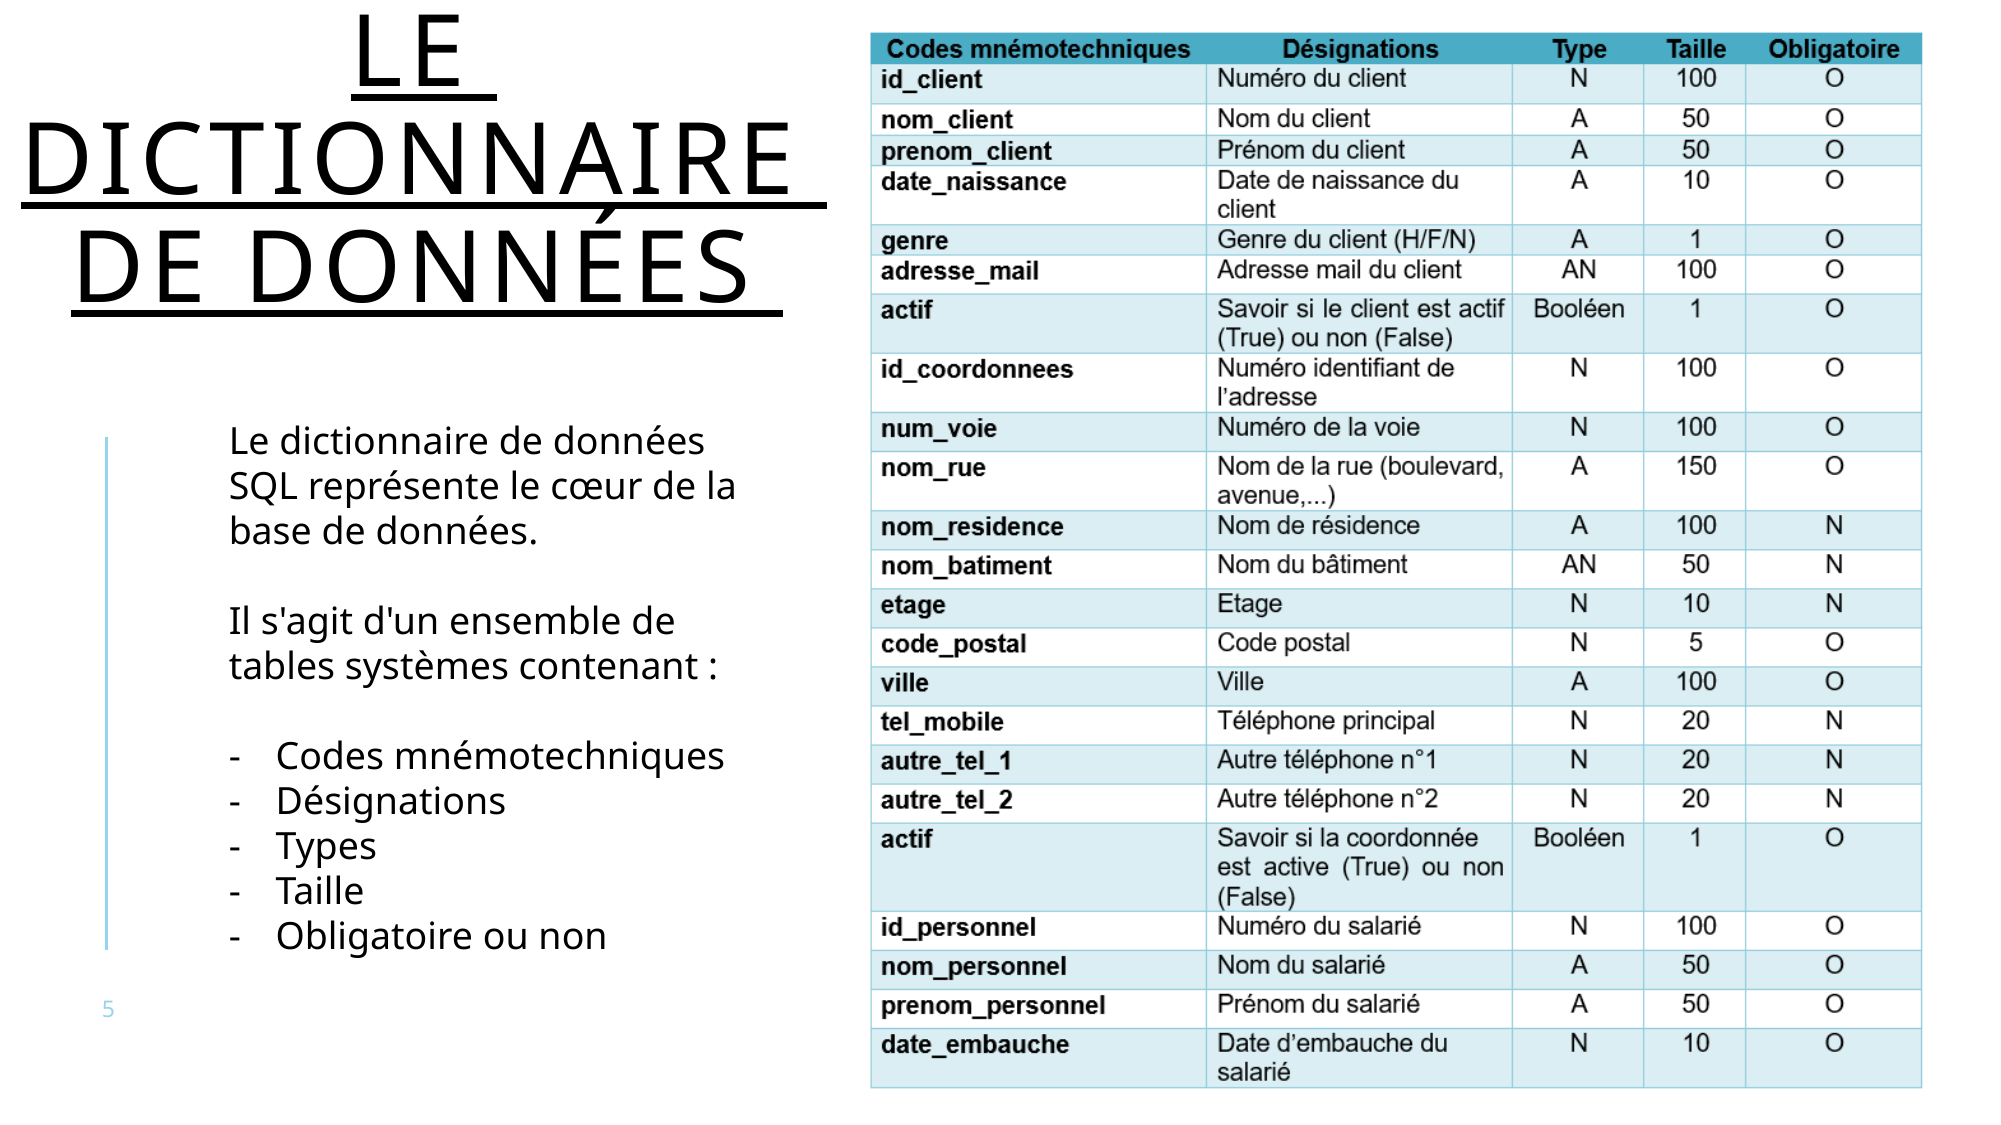

# LE DICTIONNAIRE DE DONNéES
Le dictionnaire de données SQL représente le cœur de la base de données.
Il s'agit d'un ensemble de tables systèmes contenant :
Codes mnémotechniques
Désignations
Types
Taille
Obligatoire ou non